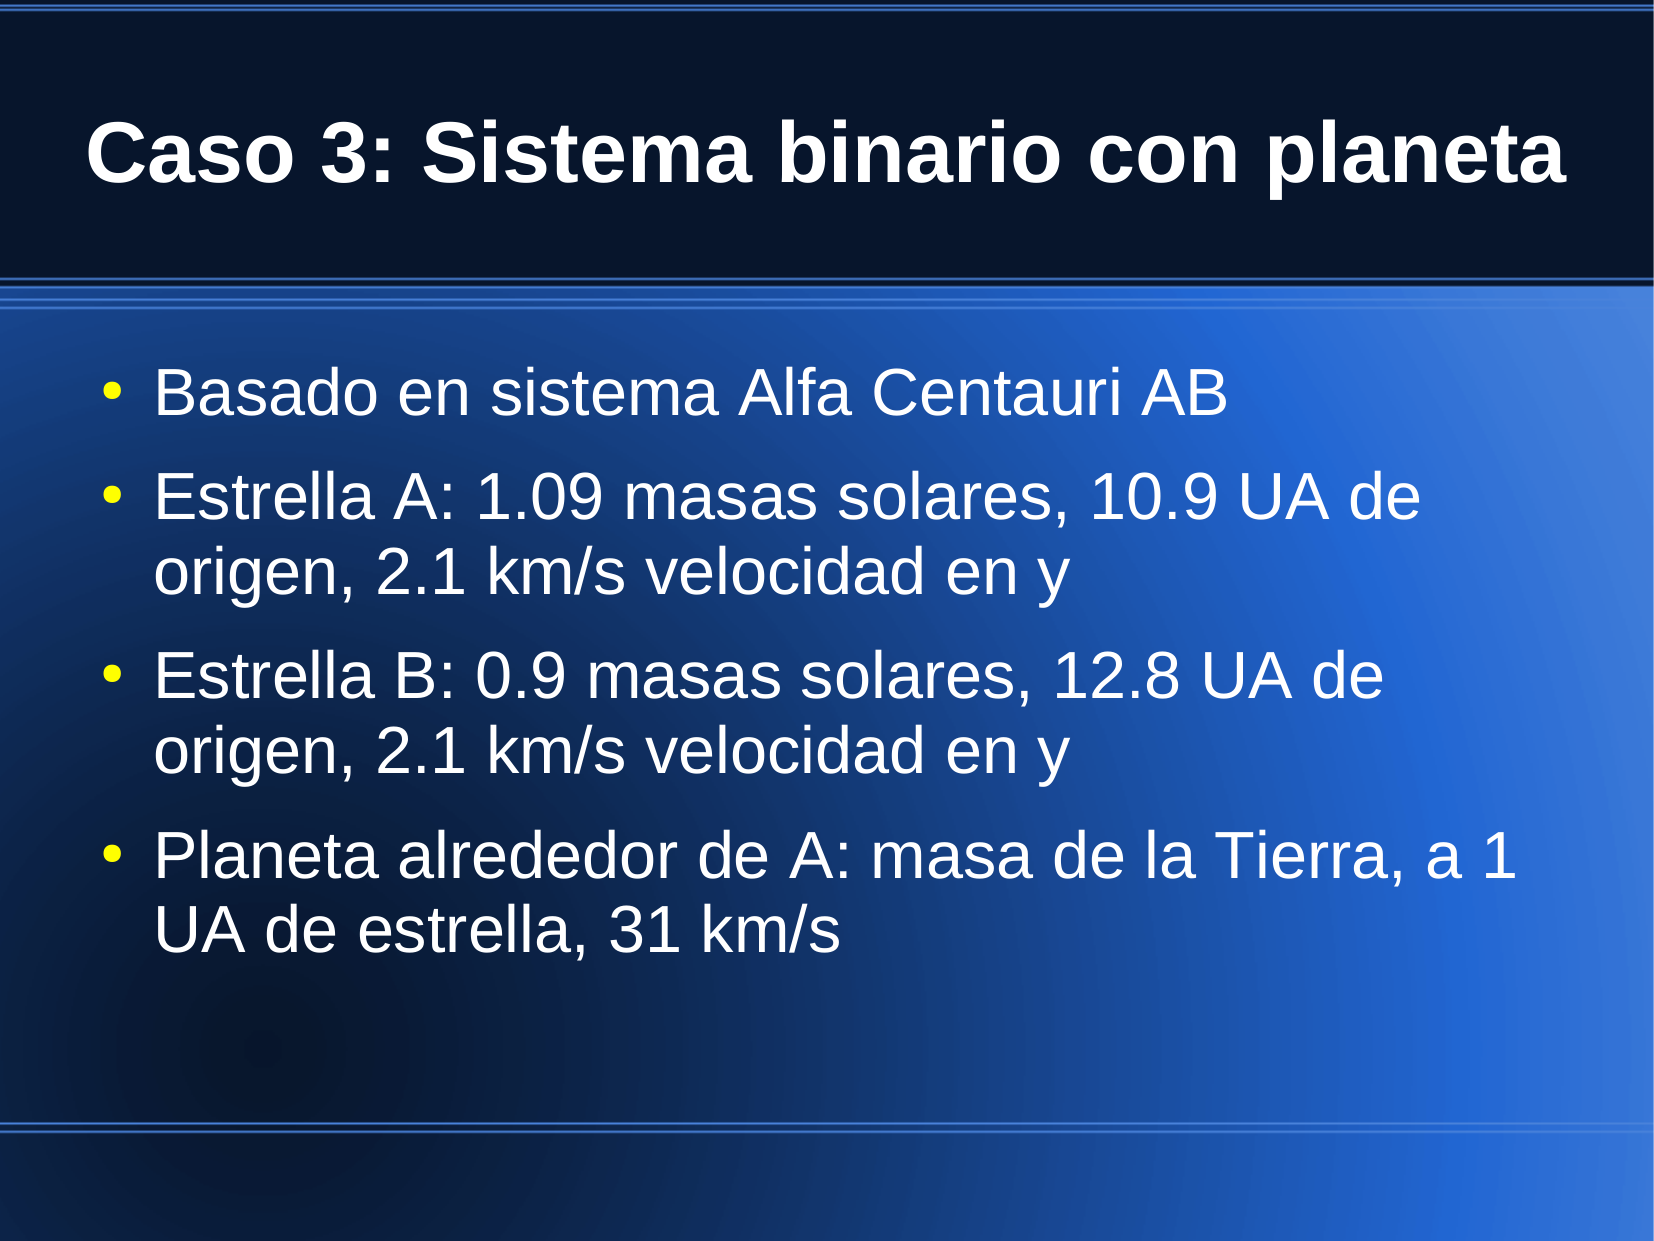

# Caso 3: Sistema binario con planeta
Basado en sistema Alfa Centauri AB
Estrella A: 1.09 masas solares, 10.9 UA de origen, 2.1 km/s velocidad en y
Estrella B: 0.9 masas solares, 12.8 UA de origen, 2.1 km/s velocidad en y
Planeta alrededor de A: masa de la Tierra, a 1 UA de estrella, 31 km/s